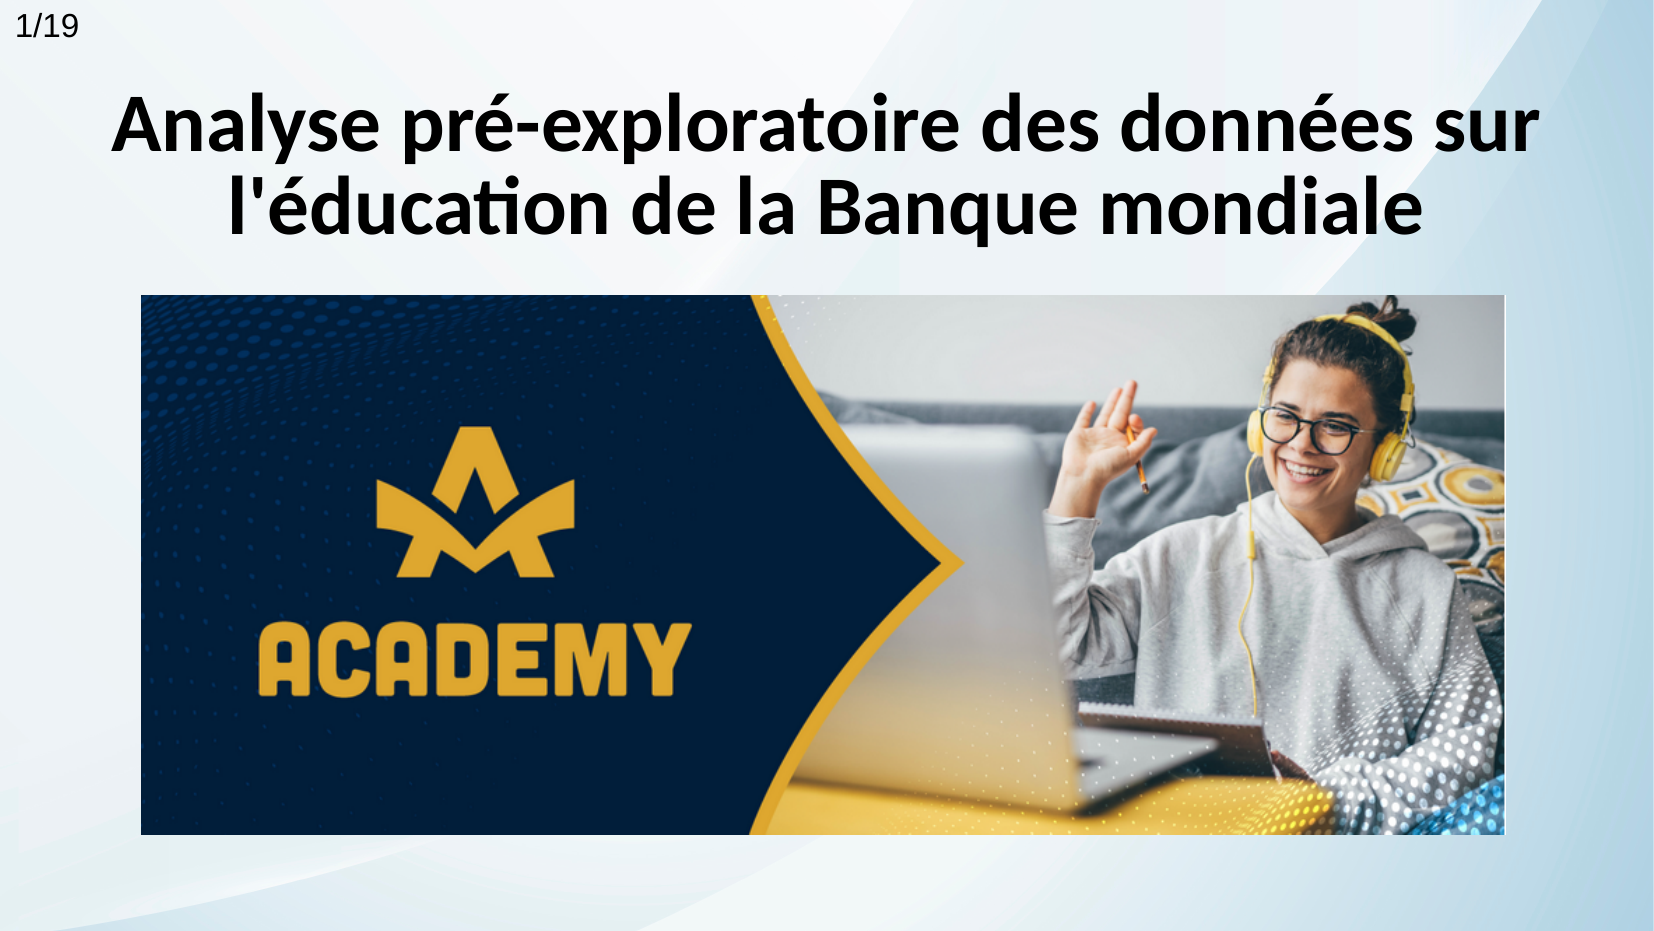

1/19
# Analyse pré-exploratoire des données sur l'éducation de la Banque mondiale